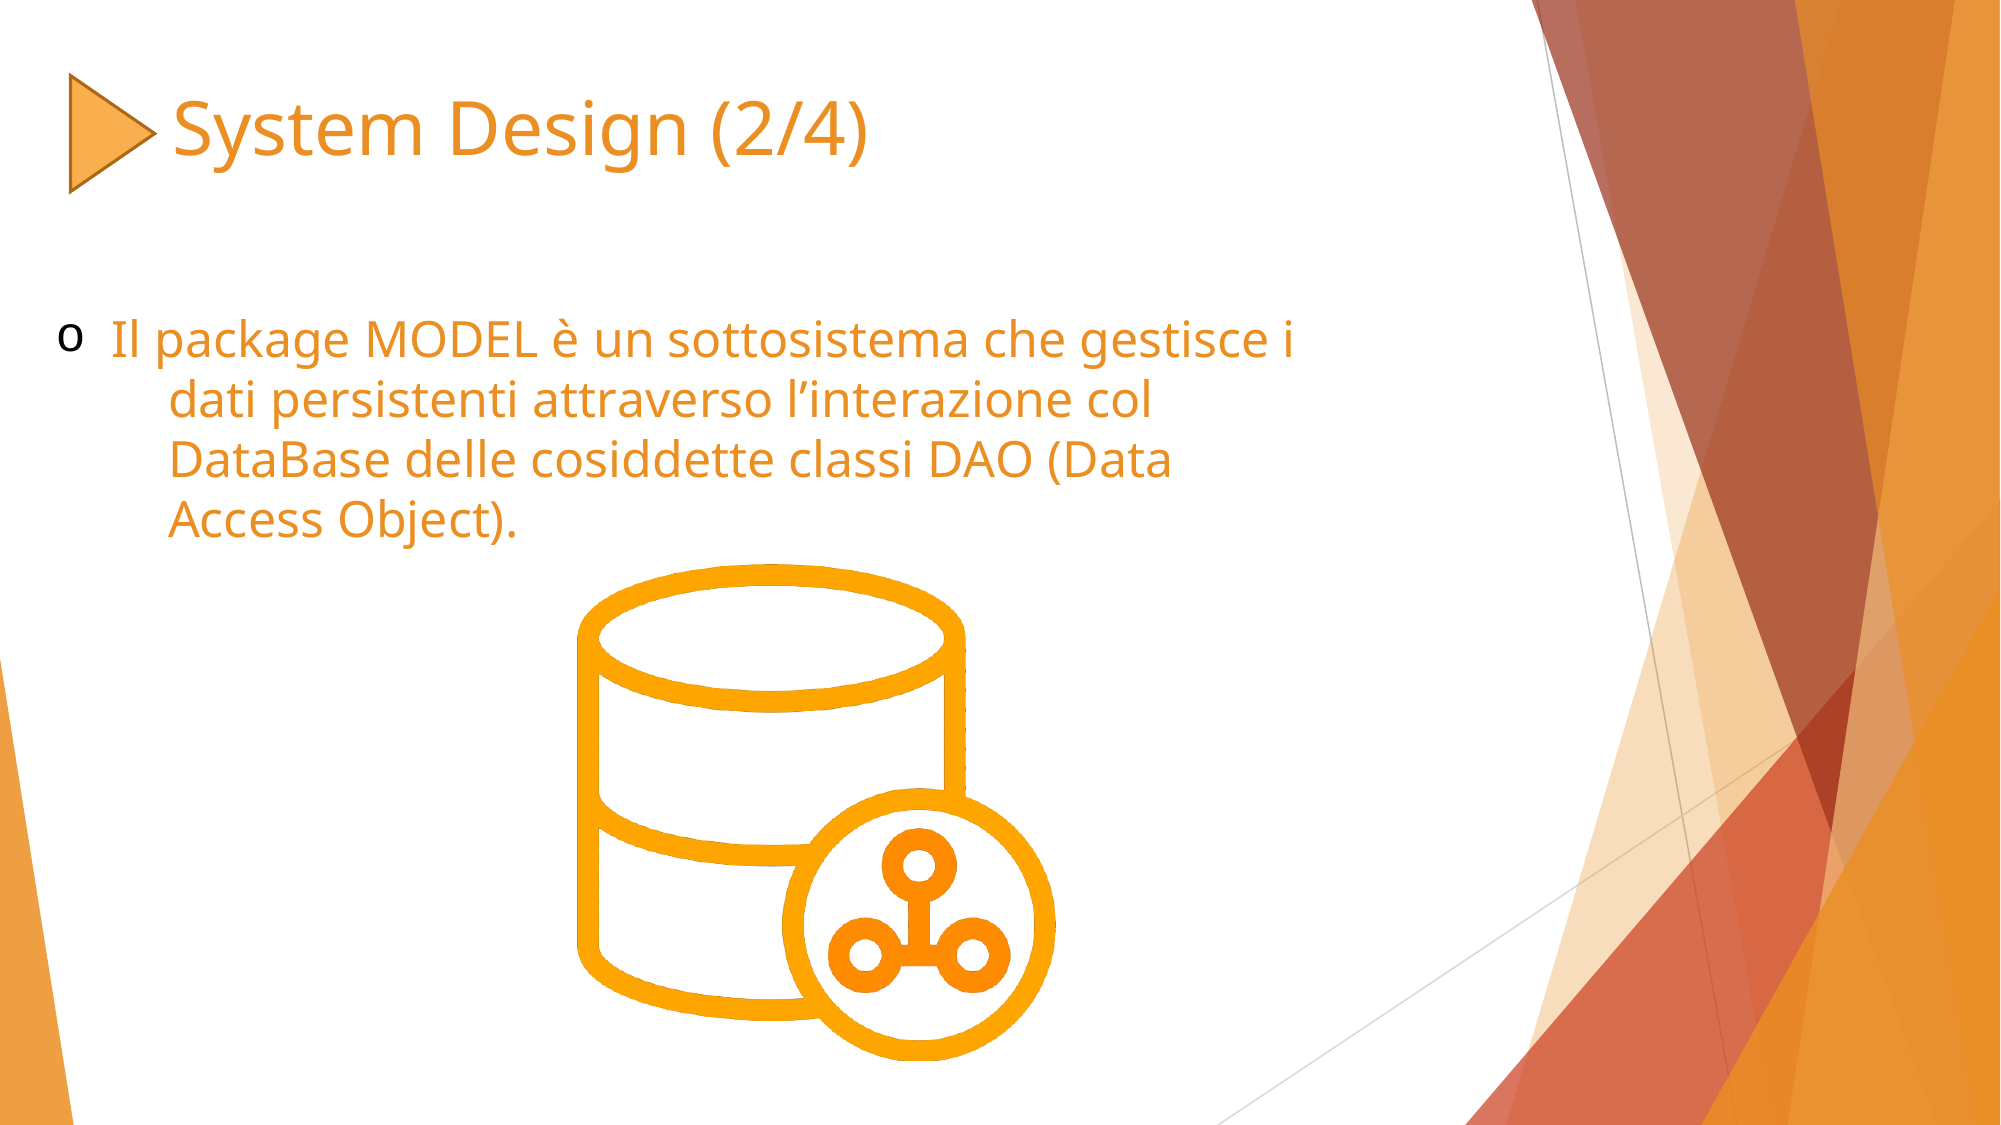

System Design (2/4)
Il package MODEL è un sottosistema che gestisce i dati persistenti attraverso l’interazione col DataBase delle cosiddette classi DAO (Data Access Object).